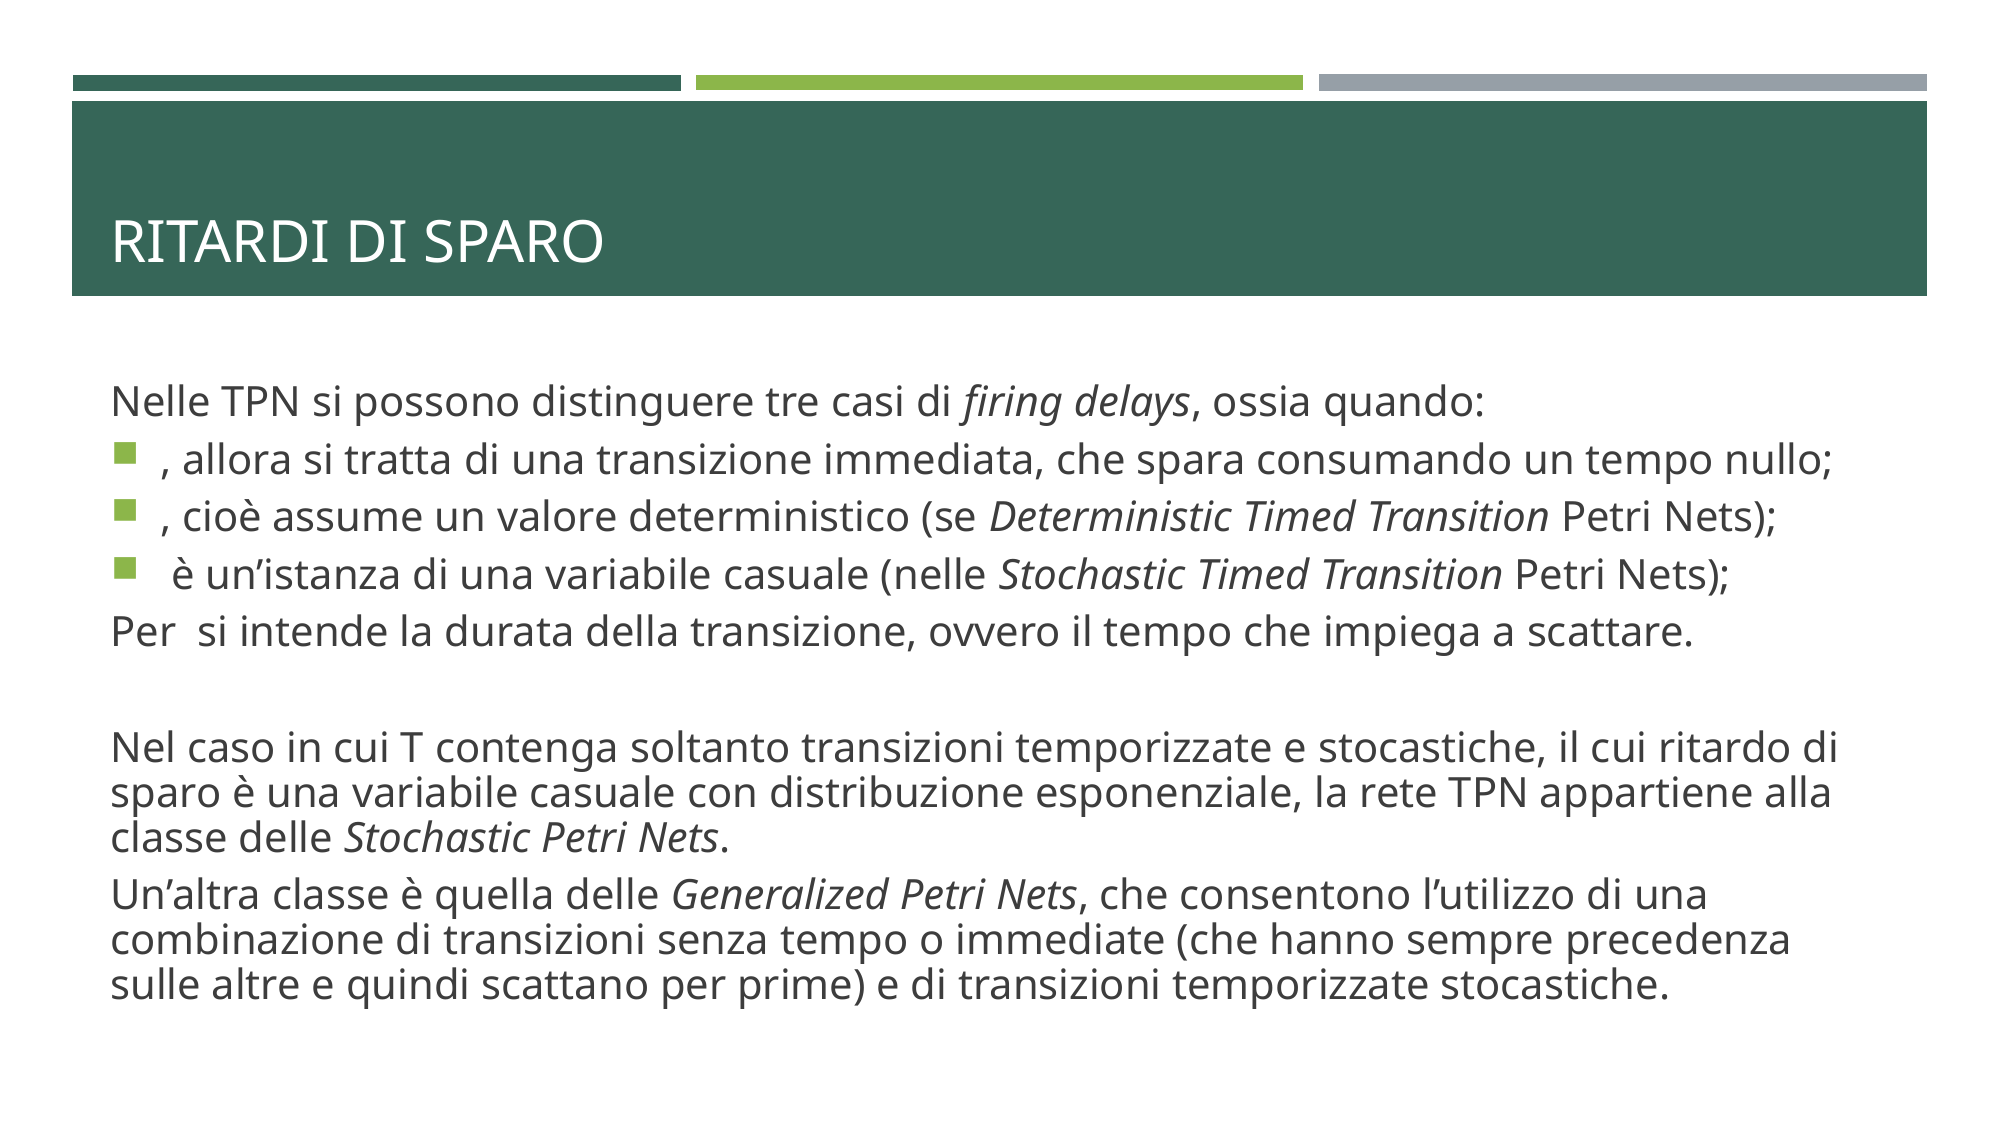

# Ritardi di sparo
Nelle TPN si possono distinguere tre casi di firing delays, ossia quando:
, allora si tratta di una transizione immediata, che spara consumando un tempo nullo;
, cioè assume un valore deterministico (se Deterministic Timed Transition Petri Nets);
 è un’istanza di una variabile casuale (nelle Stochastic Timed Transition Petri Nets);
Per si intende la durata della transizione, ovvero il tempo che impiega a scattare.
Nel caso in cui T contenga soltanto transizioni temporizzate e stocastiche, il cui ritardo di sparo è una variabile casuale con distribuzione esponenziale, la rete TPN appartiene alla classe delle Stochastic Petri Nets.
Un’altra classe è quella delle Generalized Petri Nets, che consentono l’utilizzo di una combinazione di transizioni senza tempo o immediate (che hanno sempre precedenza sulle altre e quindi scattano per prime) e di transizioni temporizzate stocastiche.